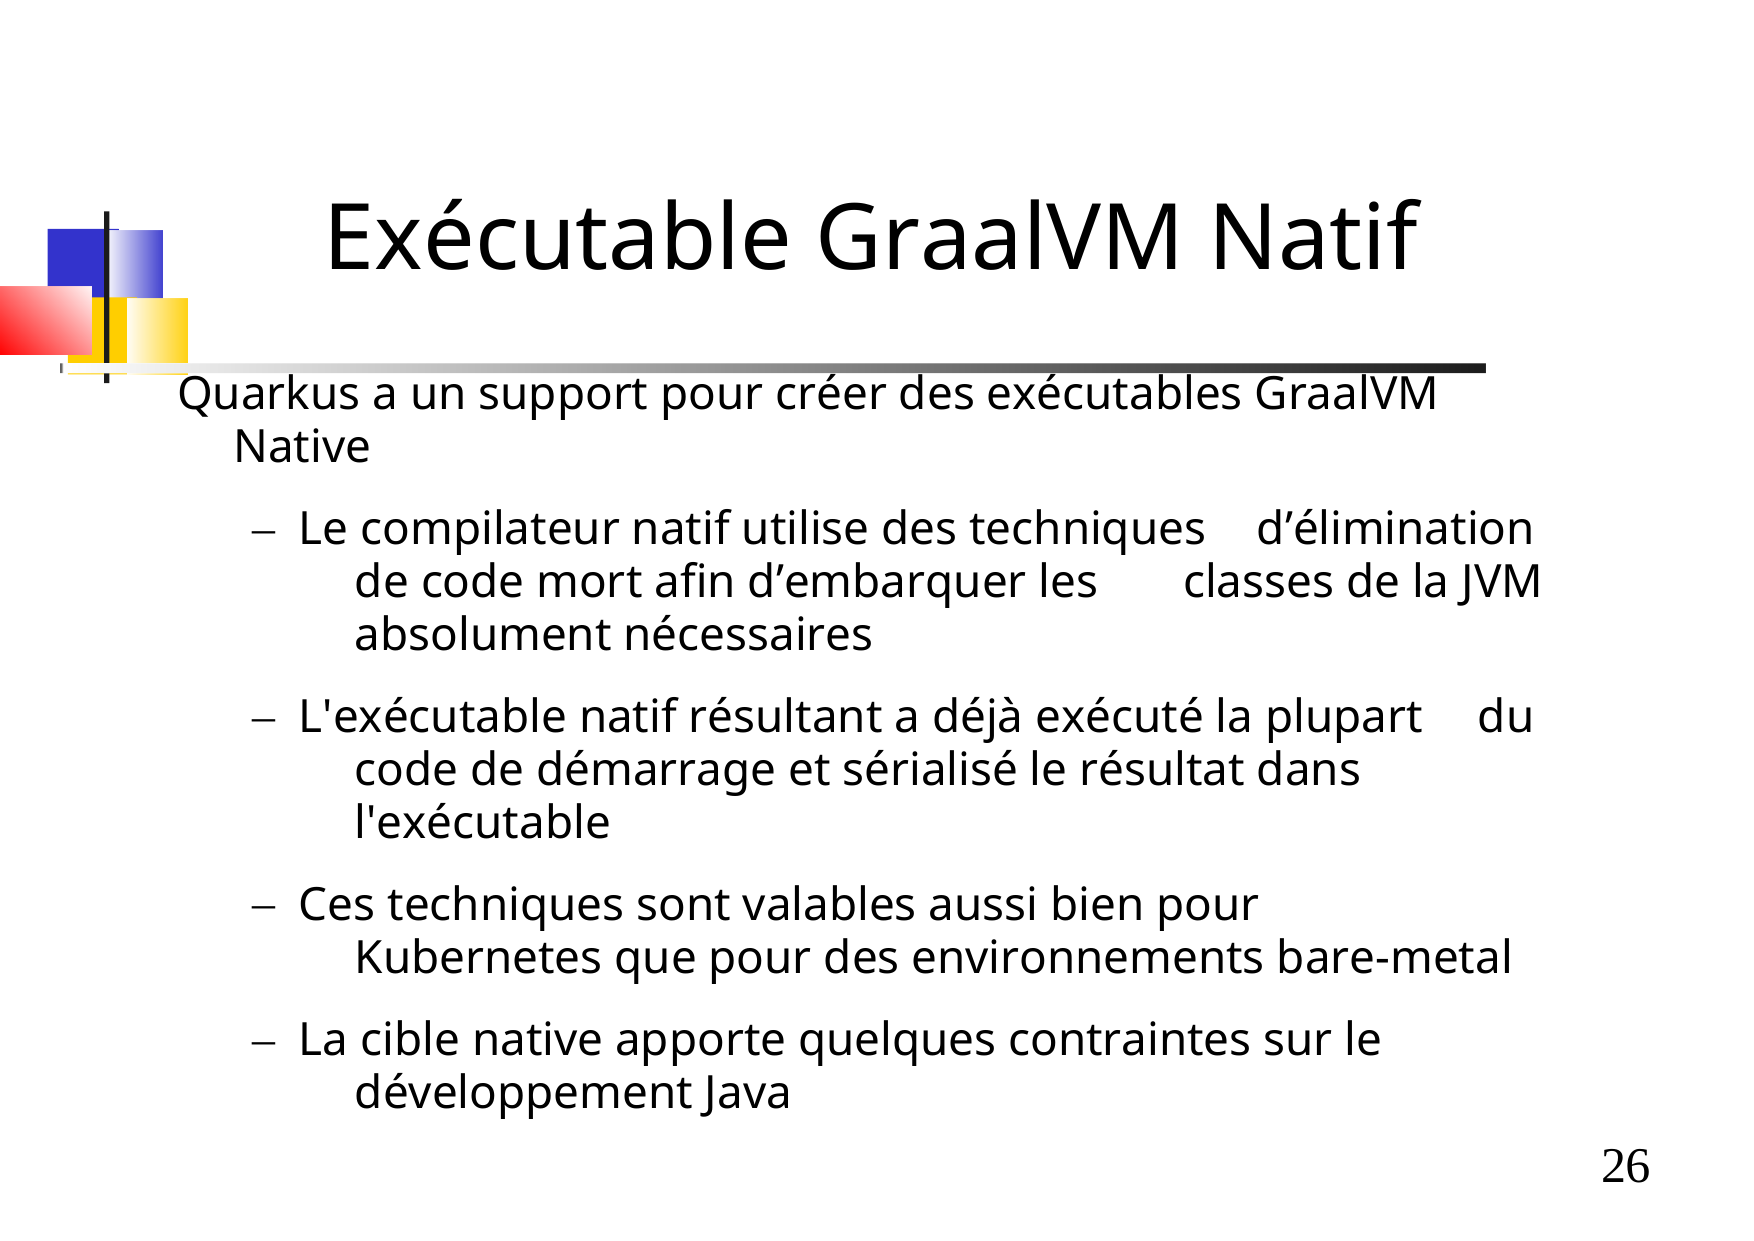

# Exécutable GraalVM Natif
Quarkus a un support pour créer des exécutables GraalVM Native
Le compilateur natif utilise des techniques 	d’élimination de code mort afin d’embarquer les 	classes de la JVM absolument nécessaires
L'exécutable natif résultant a déjà exécuté la plupart 	du code de démarrage et sérialisé le résultat dans 	l'exécutable
Ces techniques sont valables aussi bien pour 	Kubernetes que pour des environnements bare-metal
La cible native apporte quelques contraintes sur le développement Java
26